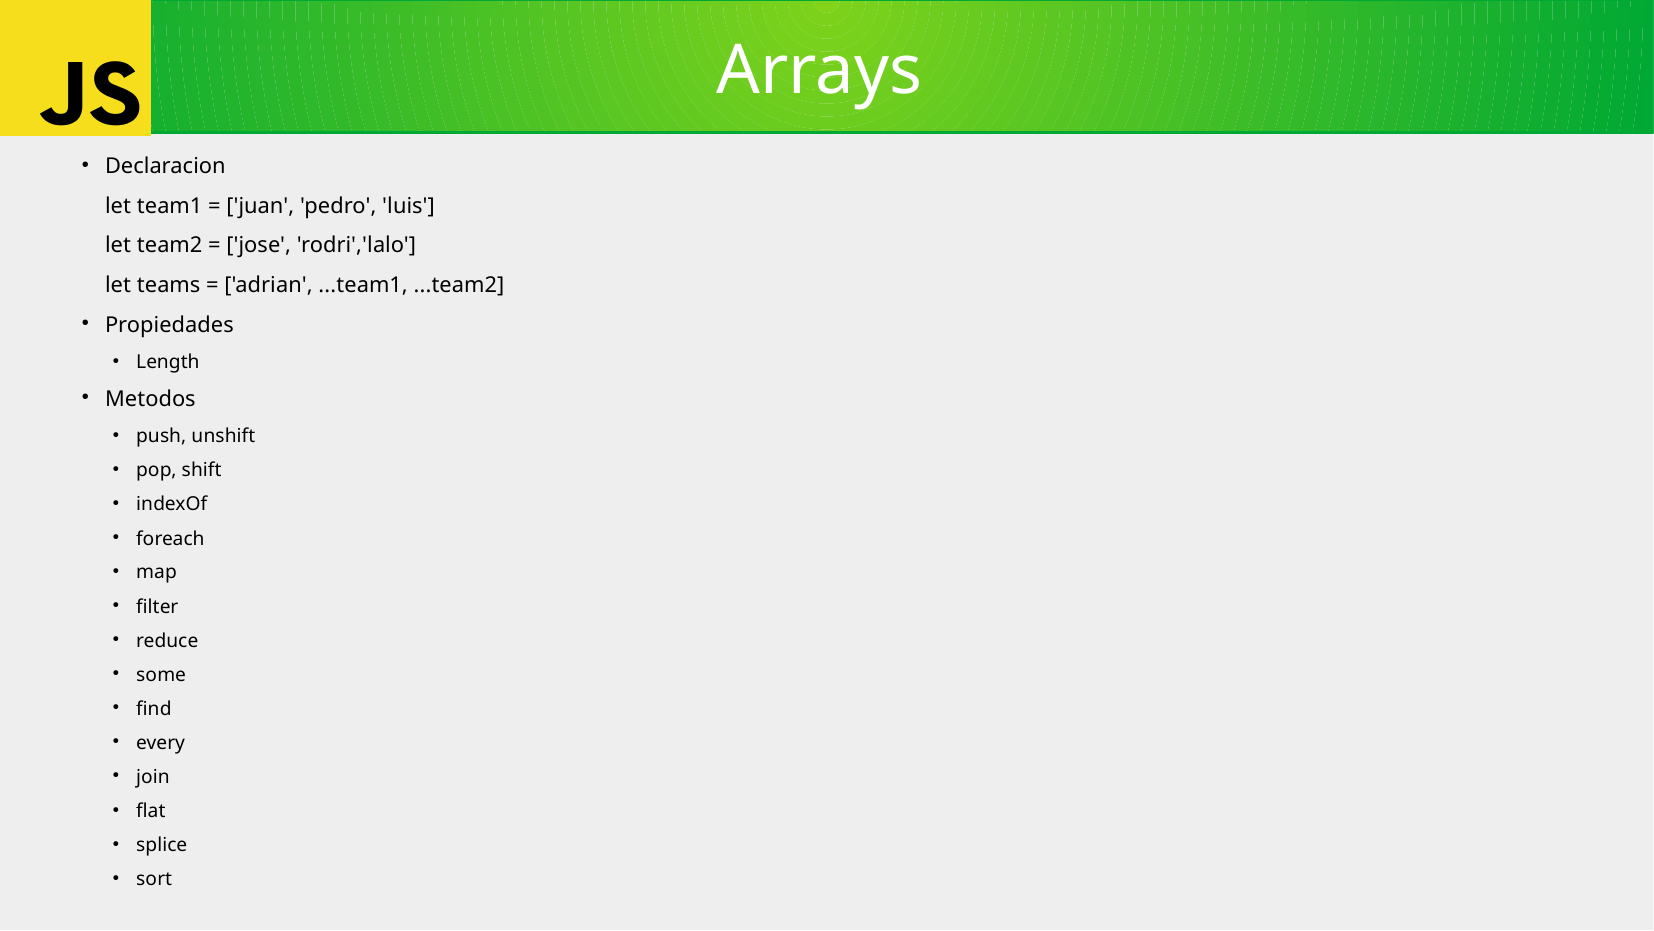

# Arrays
Declaracion
let team1 = ['juan', 'pedro', 'luis']
let team2 = ['jose', 'rodri','lalo']
let teams = ['adrian', ...team1, ...team2]
Propiedades
Length
Metodos
push, unshift
pop, shift
indexOf
foreach
map
filter
reduce
some
find
every
join
flat
splice
sort